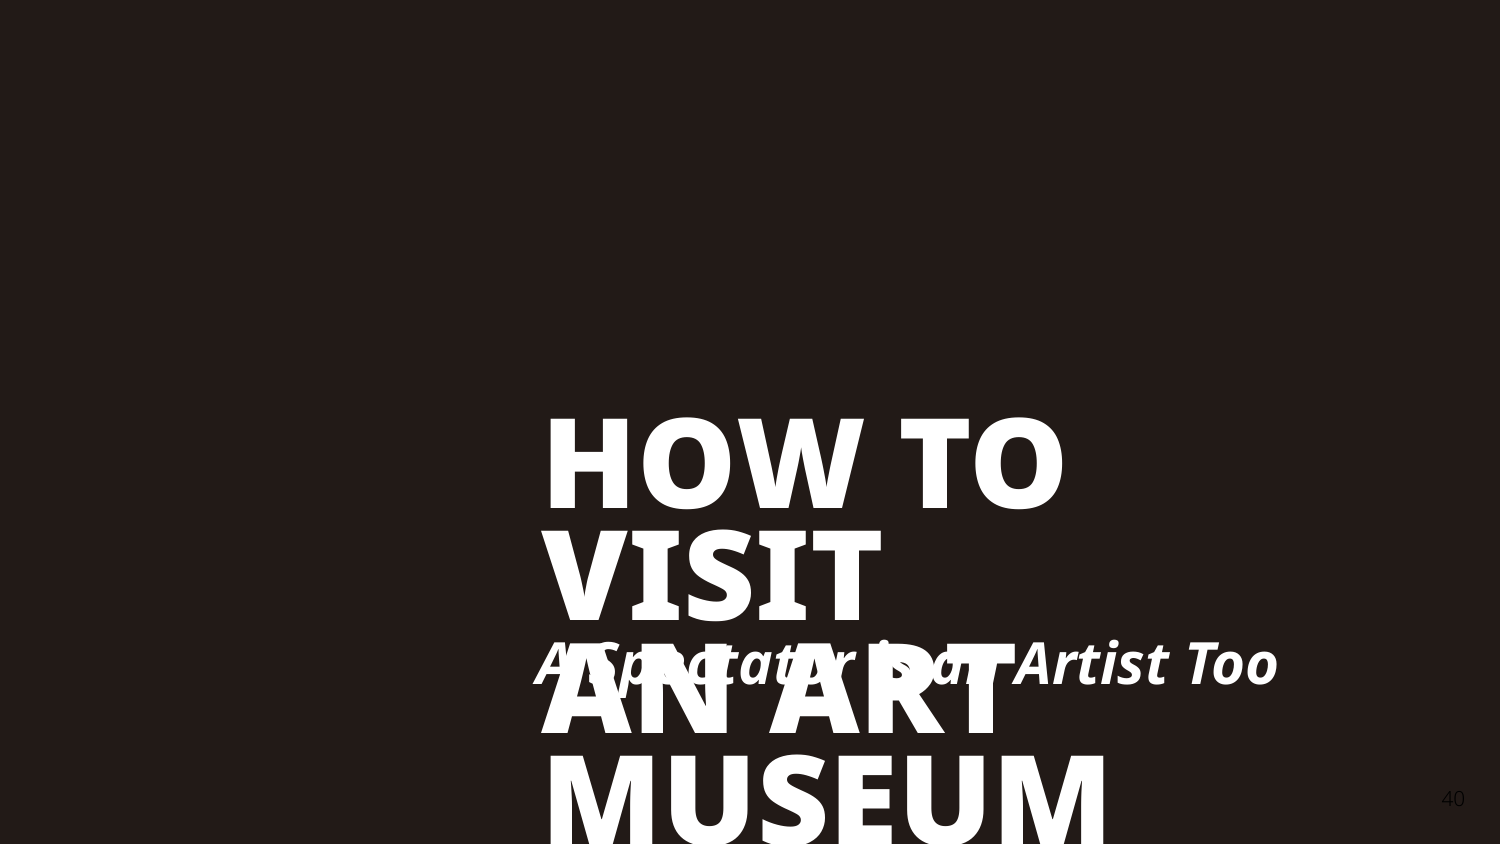

# How to Visit an Art Museum
A Spectator is an Artist Too